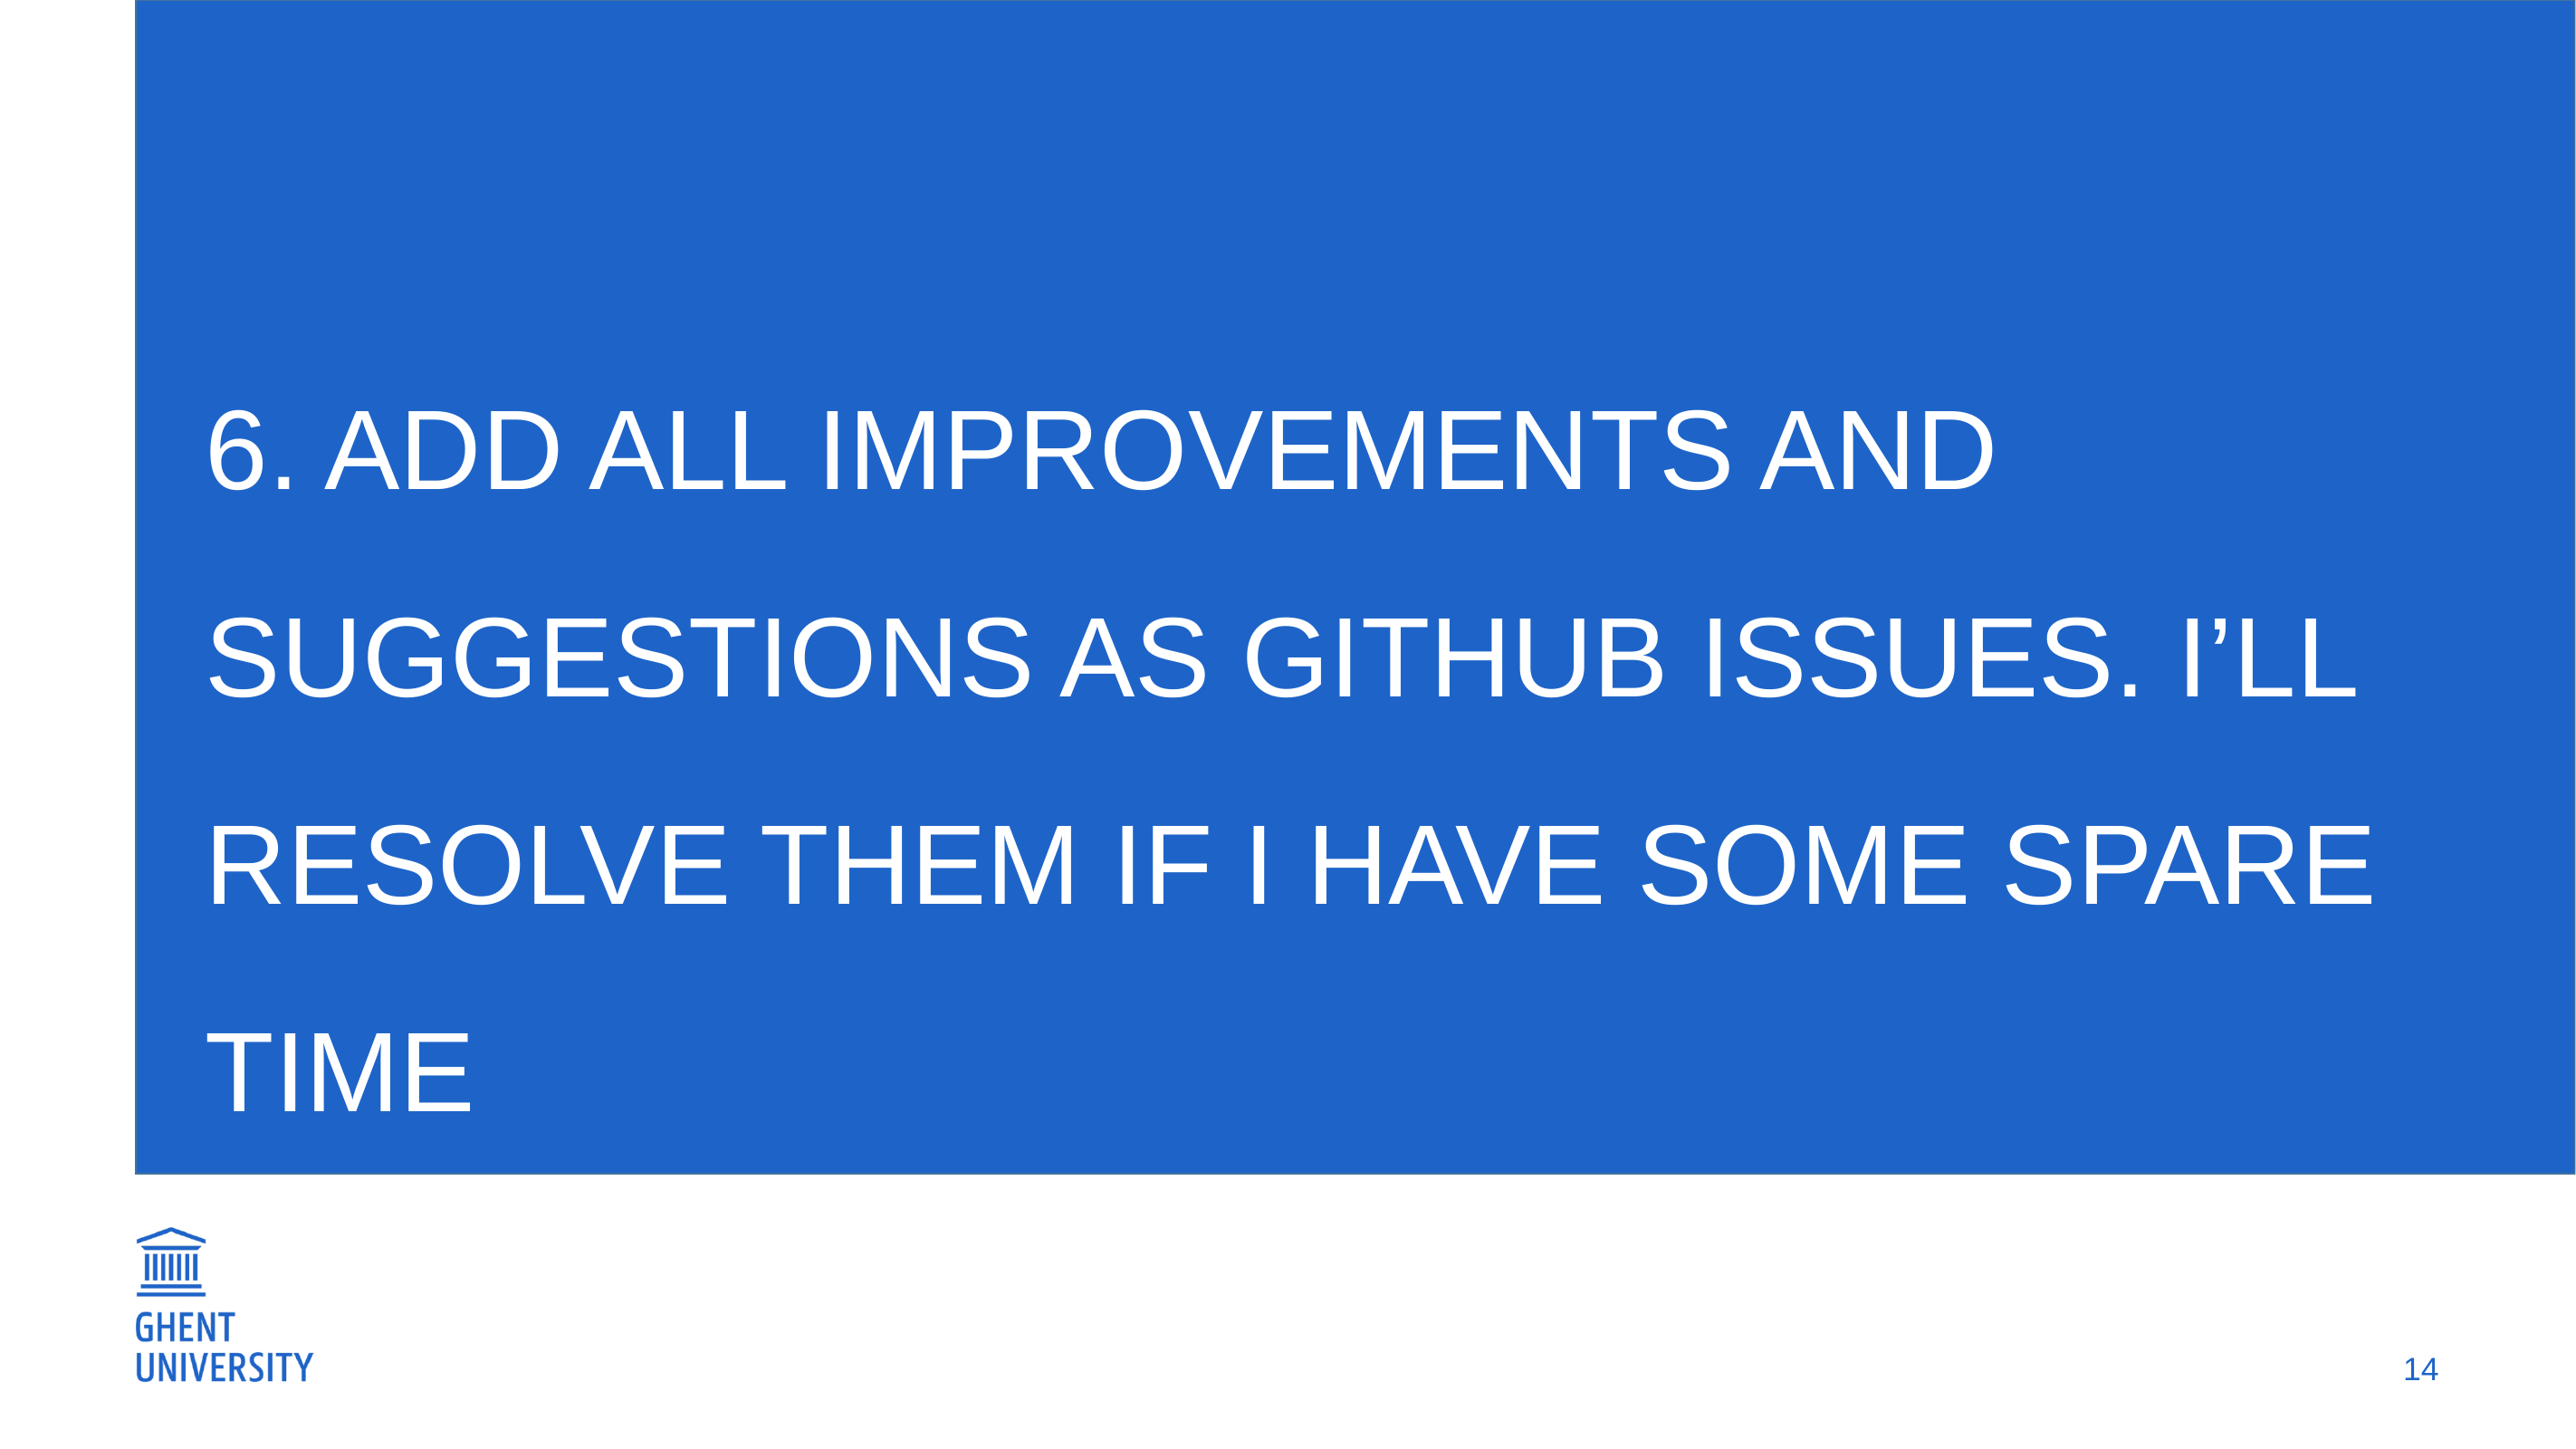

# 6. Add all improvements and suggestions as github issues. i’ll resolve them if I have some spare time